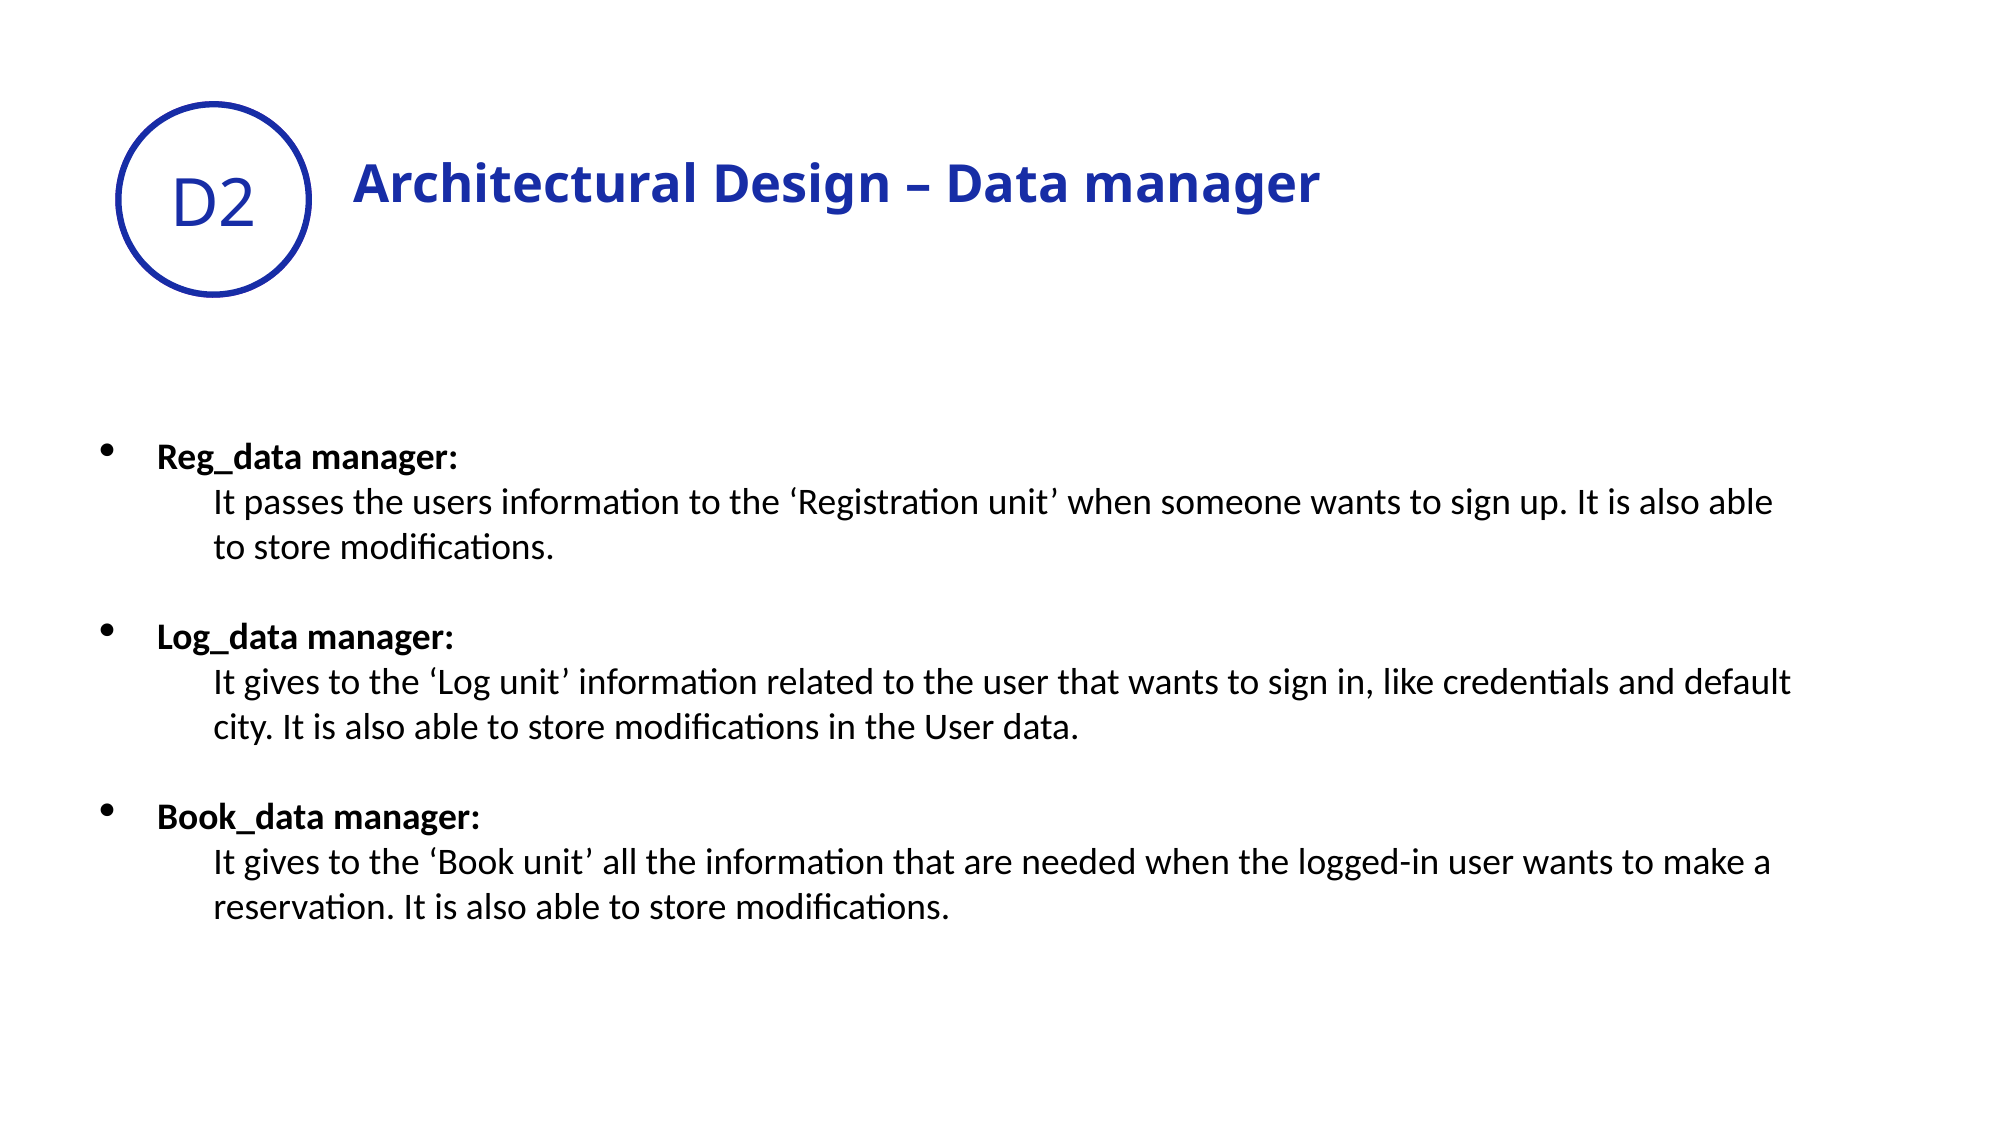

D1
D2
# Architectural Design – Data manager
Reg_data manager:
It passes the users information to the ‘Registration unit’ when someone wants to sign up. It is also able to store modifications.
Log_data manager:
It gives to the ‘Log unit’ information related to the user that wants to sign in, like credentials and default city. It is also able to store modifications in the User data.
Book_data manager:
It gives to the ‘Book unit’ all the information that are needed when the logged-in user wants to make a reservation. It is also able to store modifications.